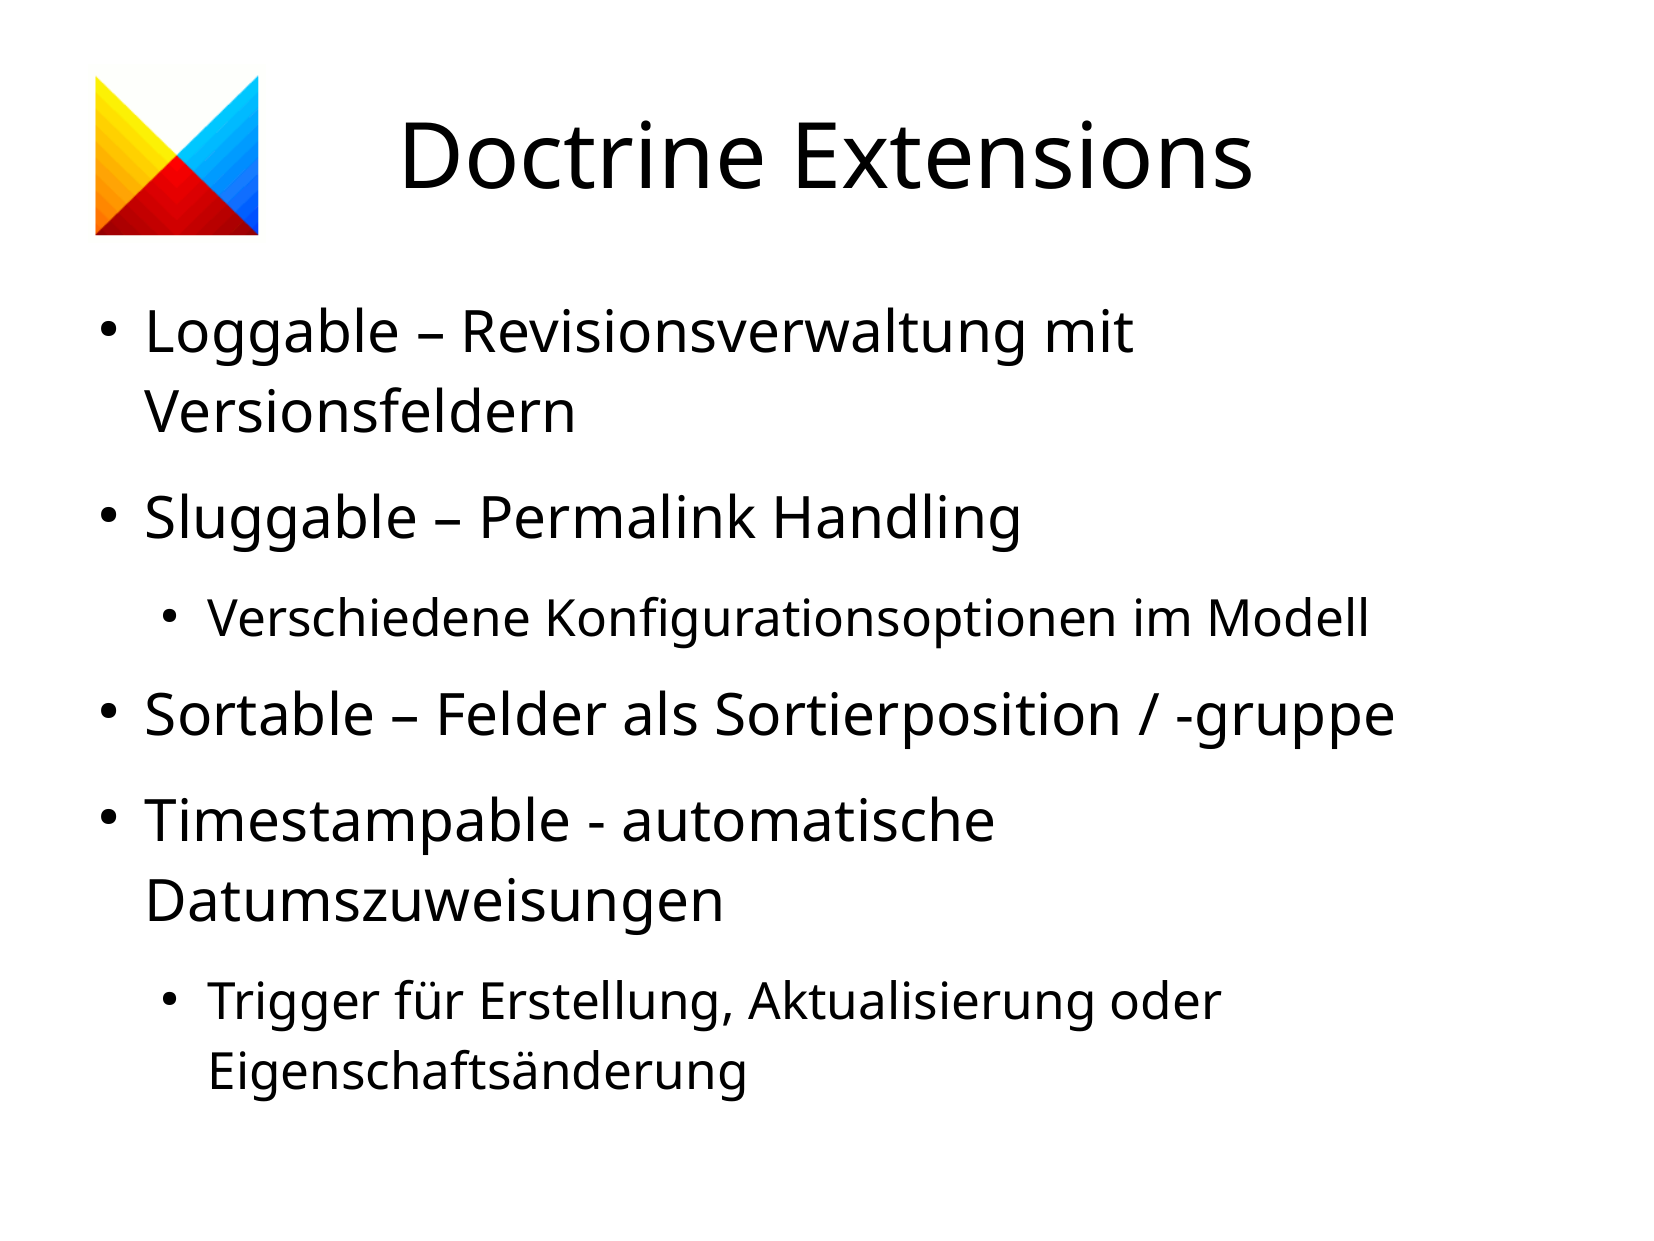

# Doctrine Extensions
Loggable – Revisionsverwaltung mit Versionsfeldern
Sluggable – Permalink Handling
Verschiedene Konfigurationsoptionen im Modell
Sortable – Felder als Sortierposition / -gruppe
Timestampable - automatische Datumszuweisungen
Trigger für Erstellung, Aktualisierung oder Eigenschaftsänderung